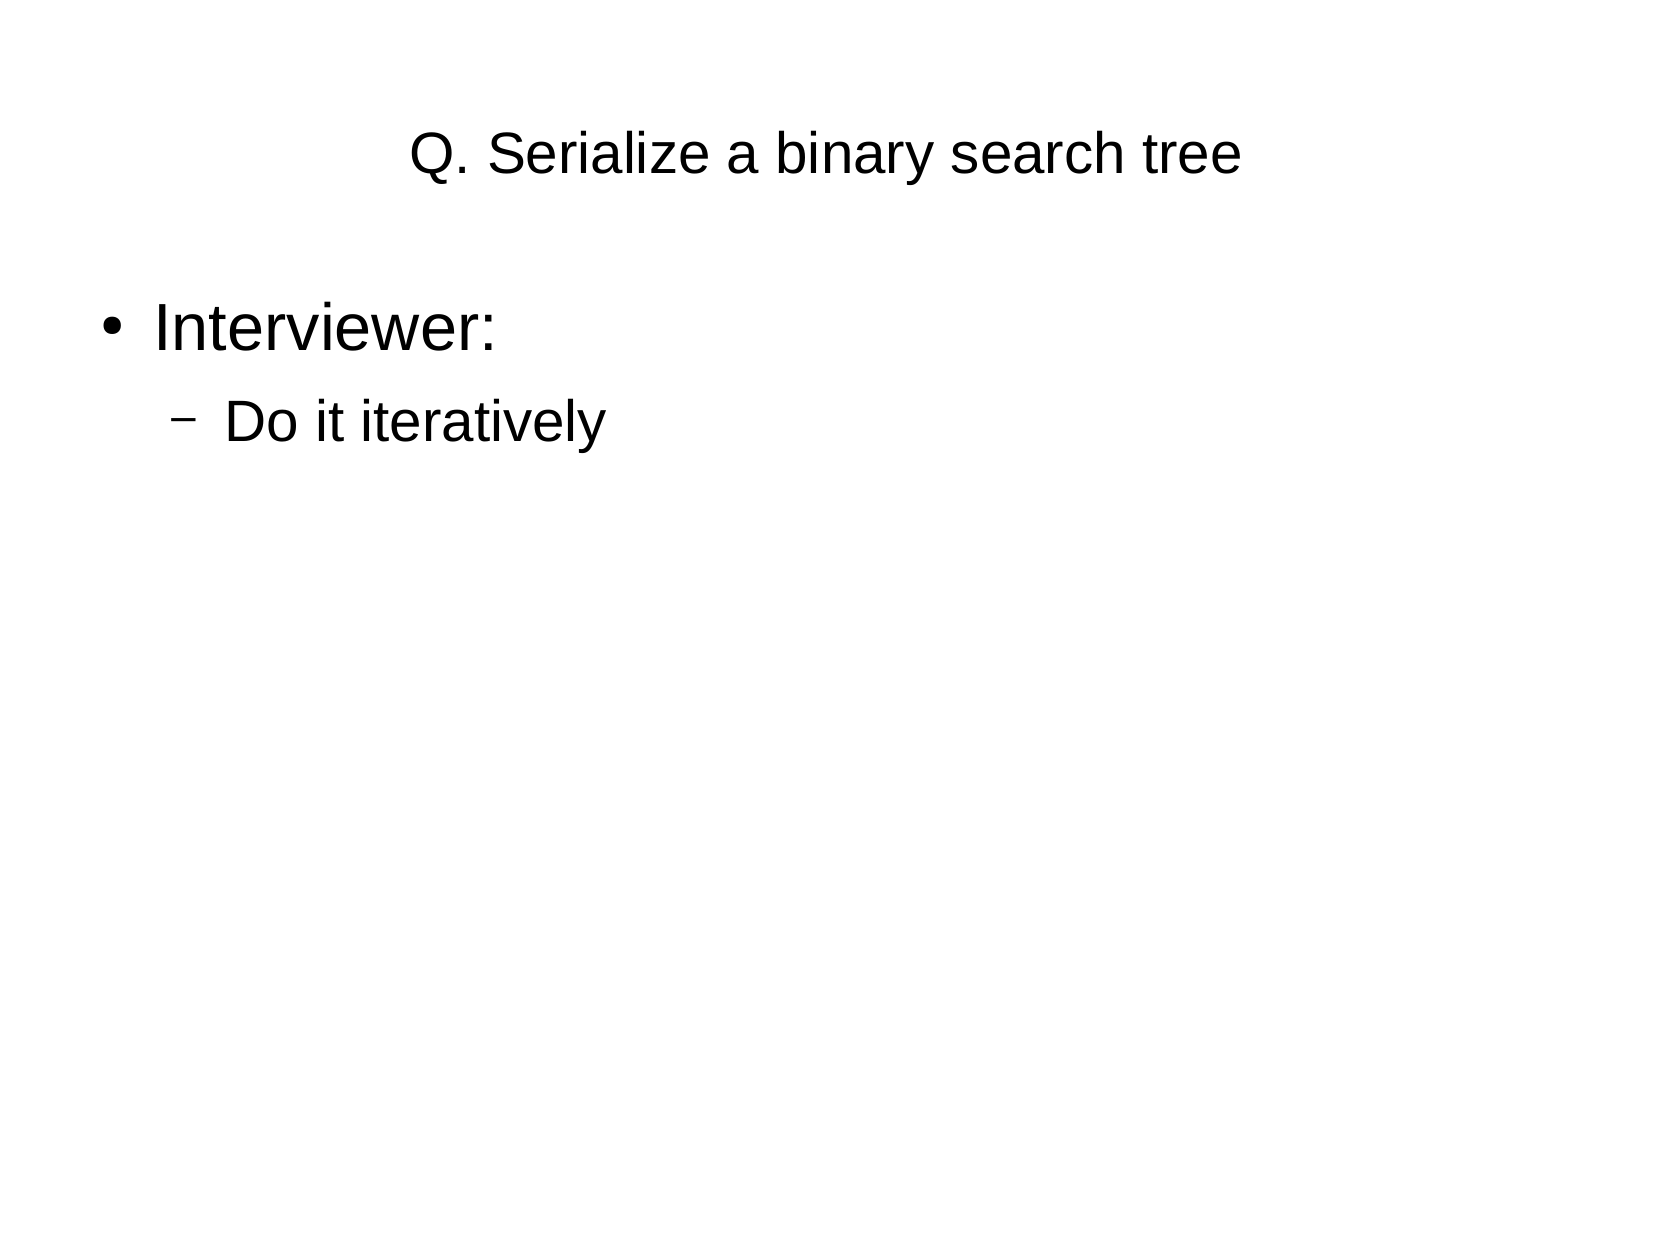

# Q. Serialize a binary search tree
Interviewer:
Do it iteratively